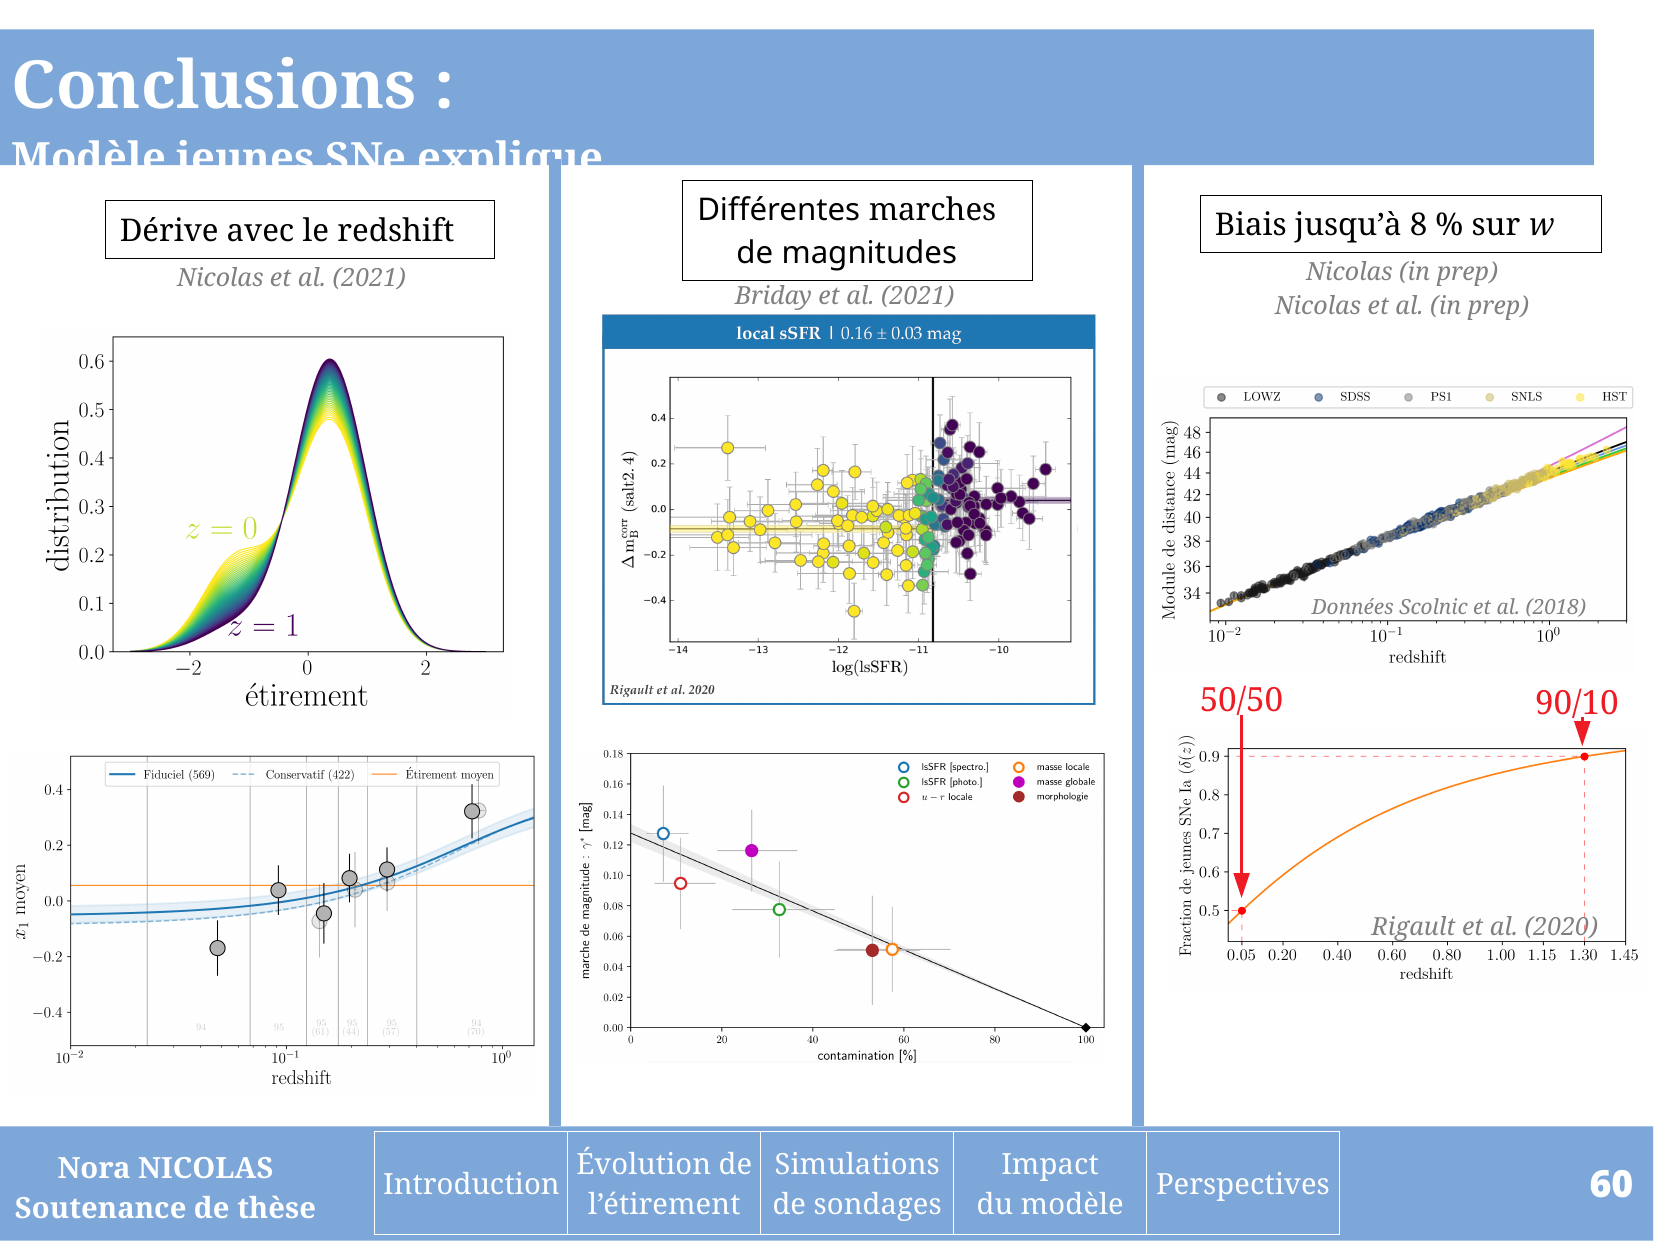

# Conclusions : Modèle jeunes SNe explique
Différentes marches
de magnitudes
Biais jusqu’à 8 % sur w
Dérive avec le redshift
Nicolas (in prep)
Nicolas et al. (in prep)
Nicolas et al. (2021)
Briday et al. (2021)
Données Scolnic et al. (2018)
50/50
90/10
Rigault et al. (2020)
60
Introduction
Évolution de
l’étirement
Simulations
de sondages
Impact
du modèle
Perspectives